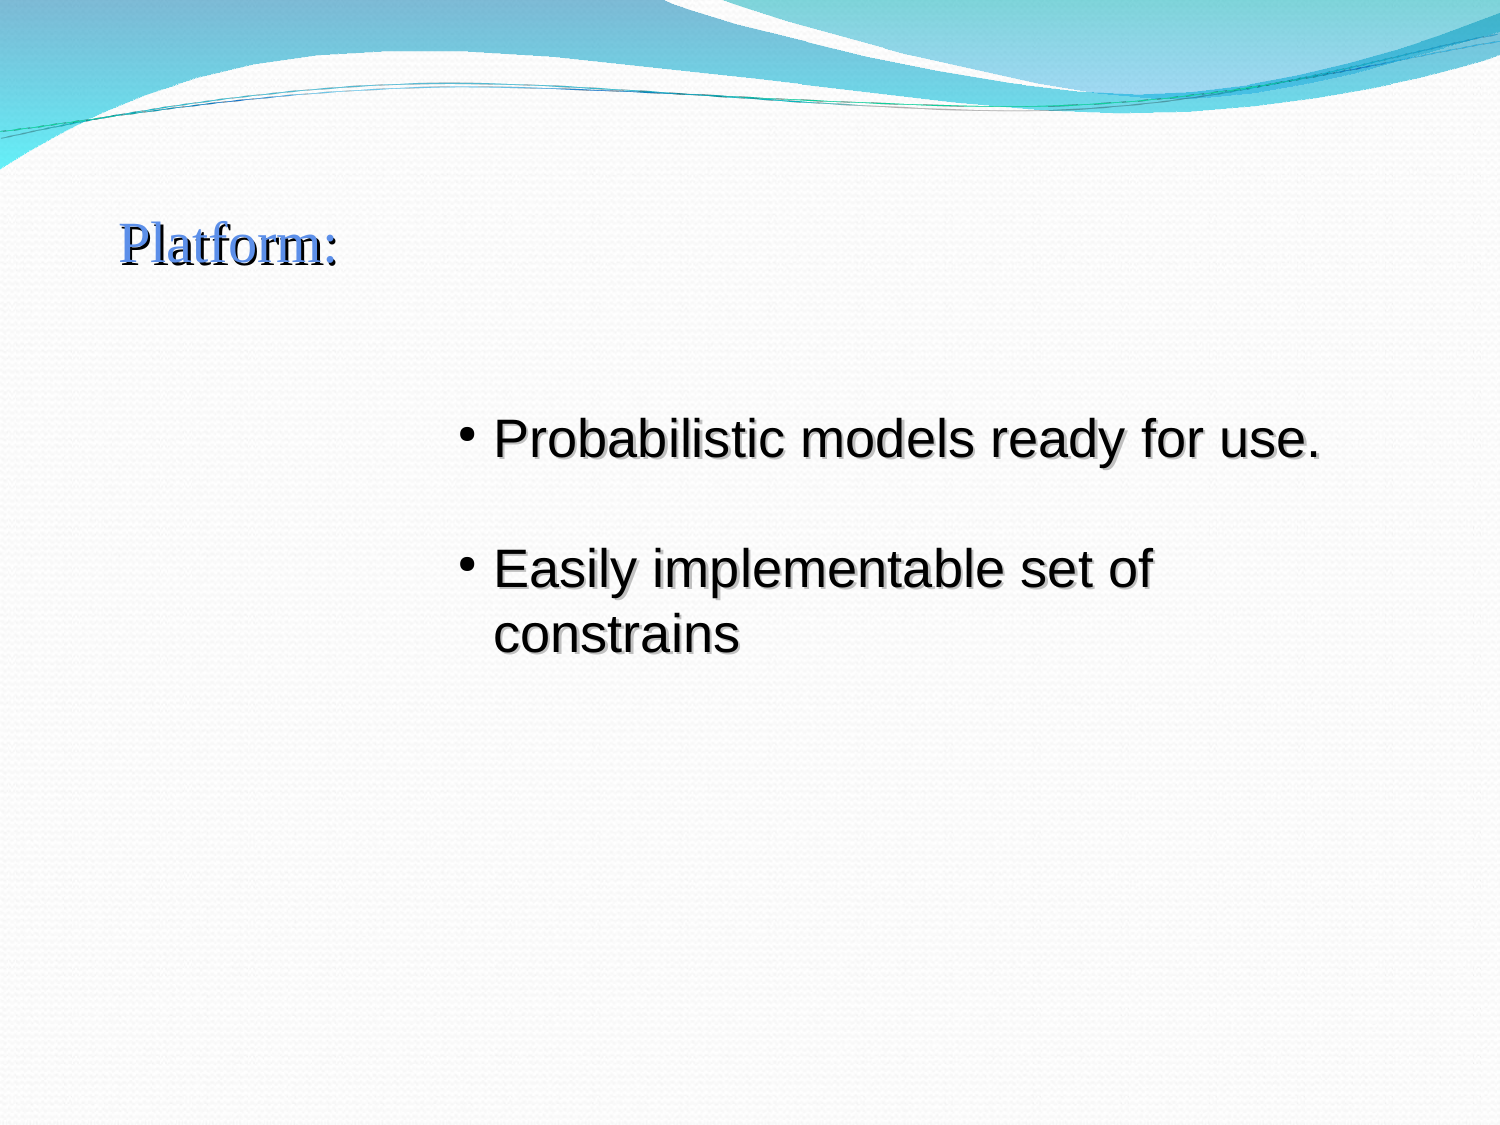

Platform:
Probabilistic models ready for use.
Easily implementable set of constrains